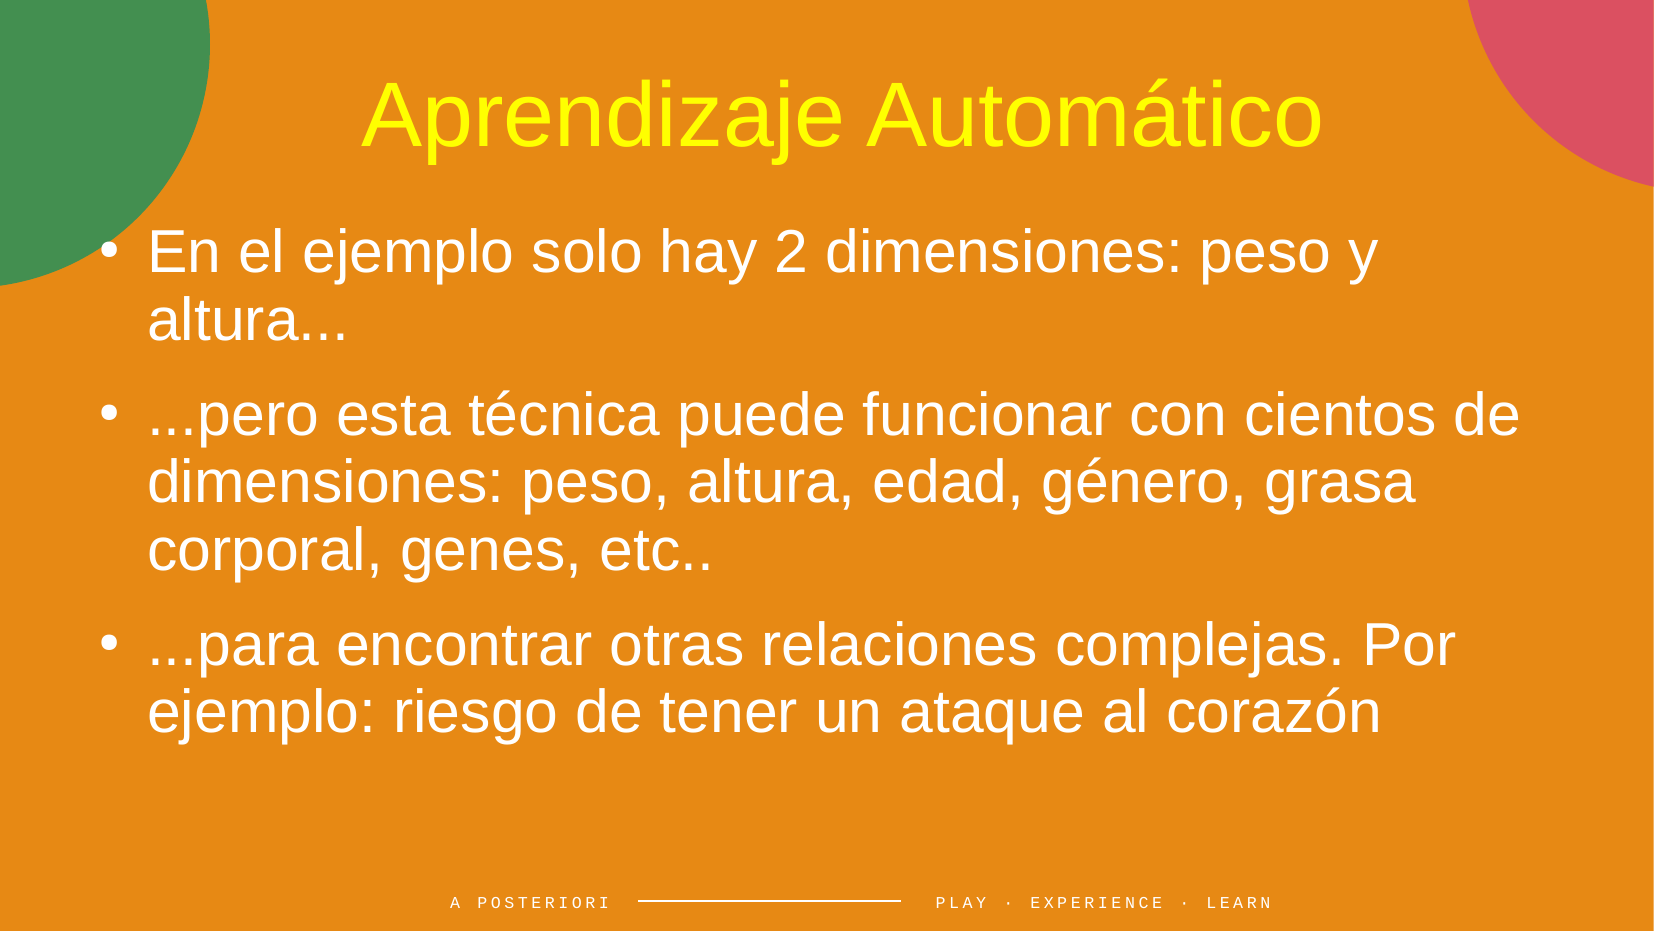

# Aprendizaje Automático
En el ejemplo solo hay 2 dimensiones: peso y altura...
...pero esta técnica puede funcionar con cientos de dimensiones: peso, altura, edad, género, grasa corporal, genes, etc..
...para encontrar otras relaciones complejas. Por ejemplo: riesgo de tener un ataque al corazón